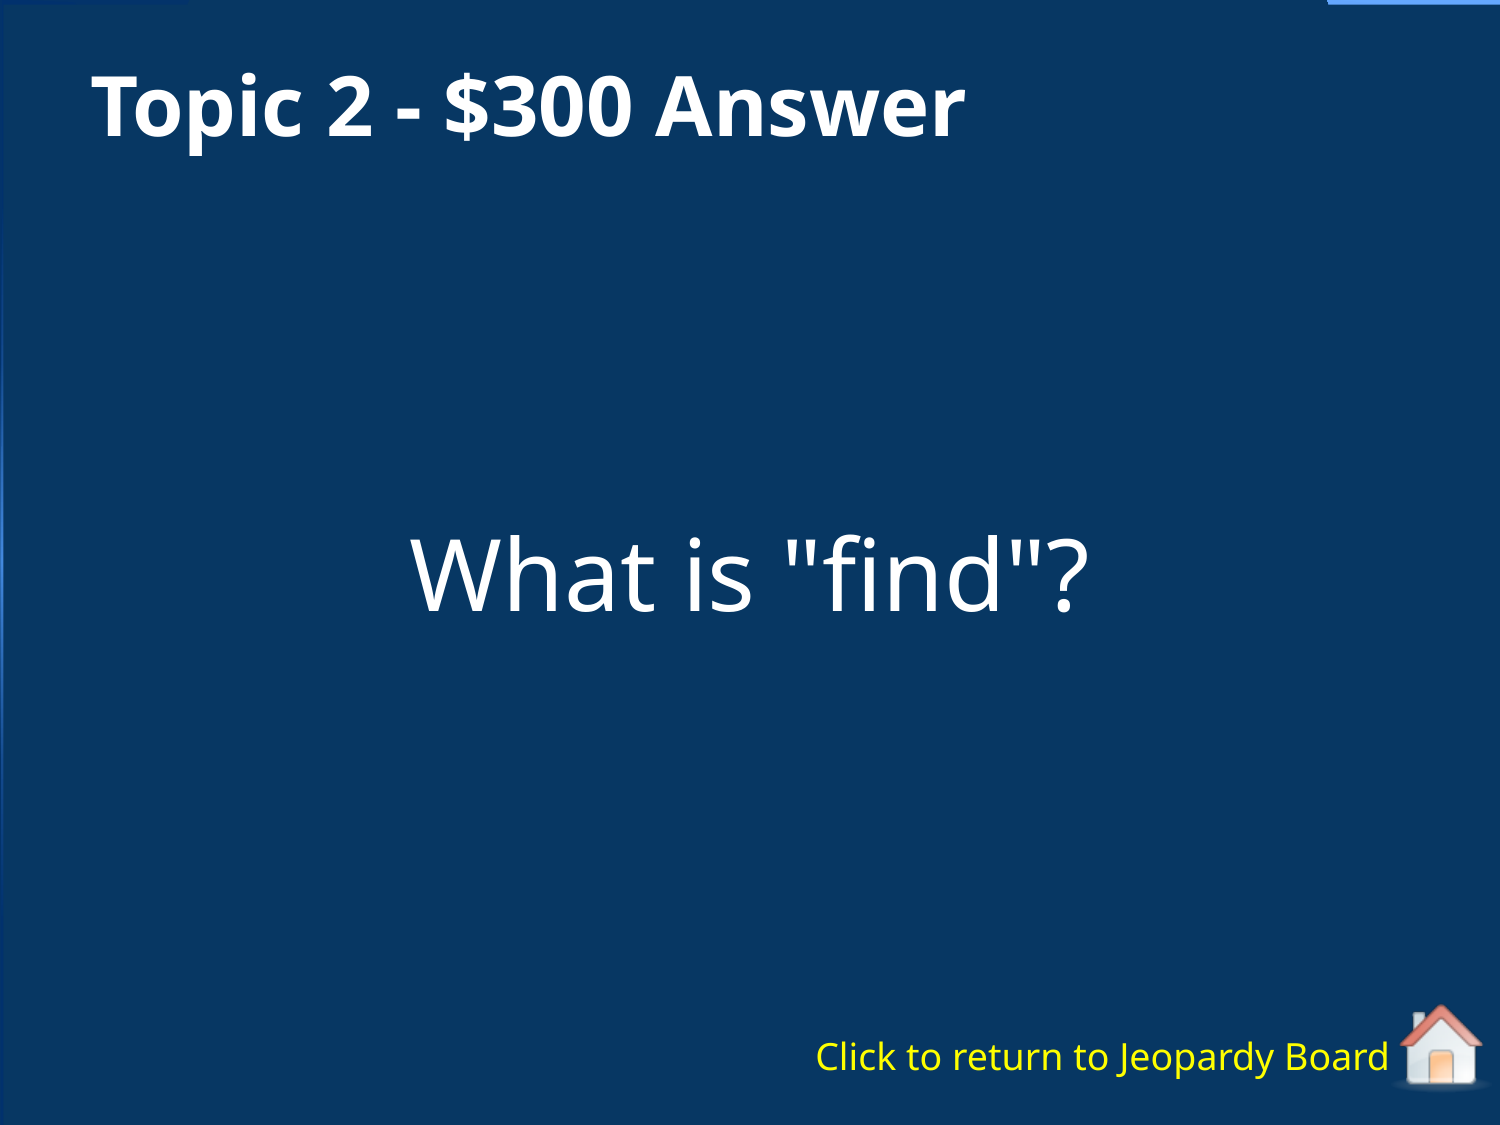

Topic 2 - $300 Answer
# What is "find"?
Click to return to Jeopardy Board